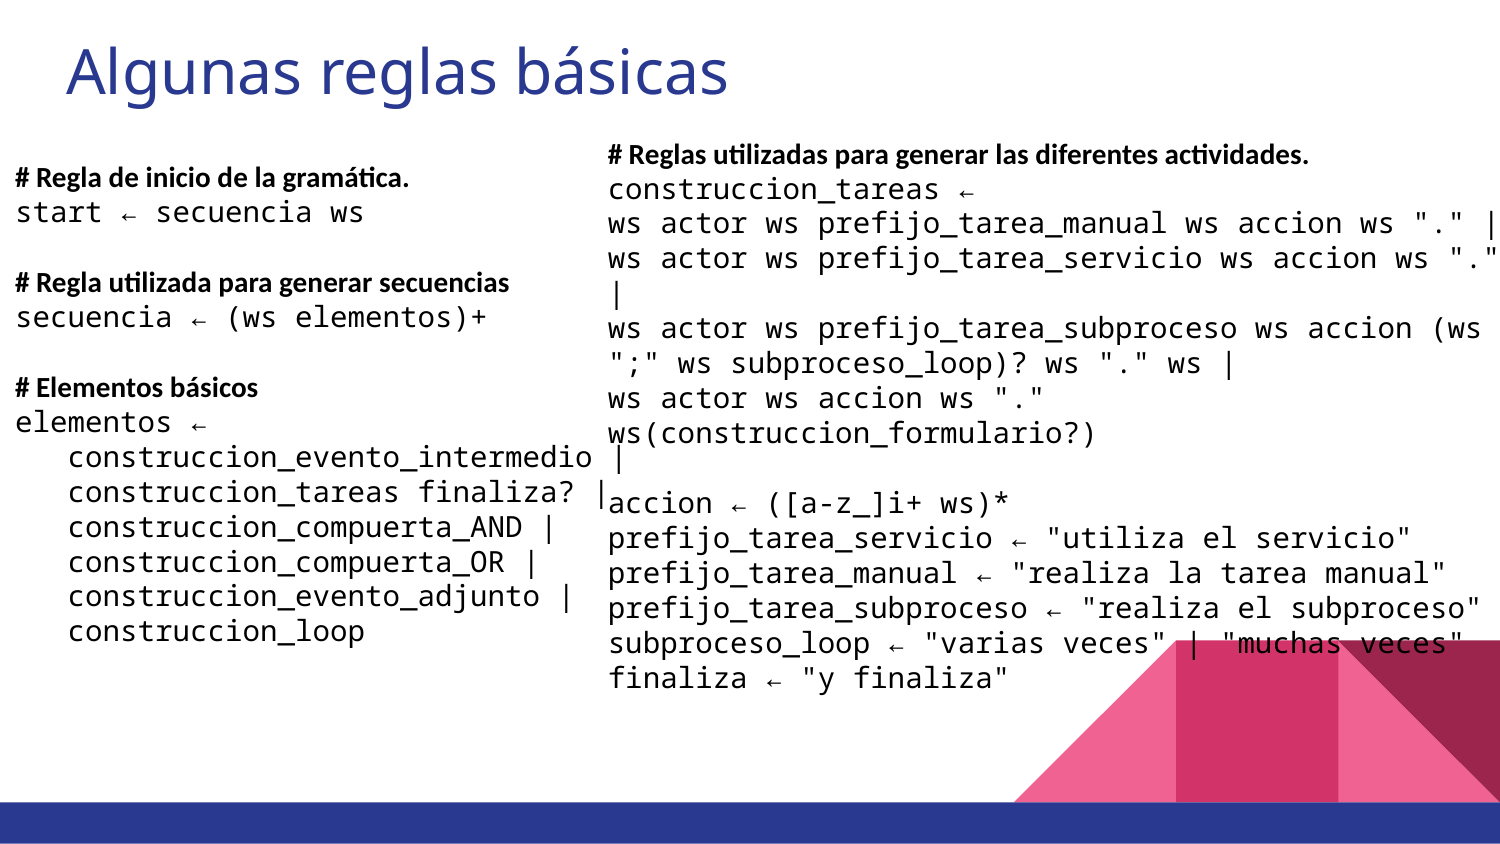

# Algunas reglas básicas
# Reglas utilizadas para generar las diferentes actividades.
construccion_tareas ←
ws actor ws prefijo_tarea_manual ws accion ws "." |
ws actor ws prefijo_tarea_servicio ws accion ws "." |
ws actor ws prefijo_tarea_subproceso ws accion (ws ";" ws subproceso_loop)? ws "." ws |
ws actor ws accion ws "." ws(construccion_formulario?)
accion ← ([a-z_]i+ ws)*
prefijo_tarea_servicio ← "utiliza el servicio"
prefijo_tarea_manual ← "realiza la tarea manual"
prefijo_tarea_subproceso ← "realiza el subproceso"
subproceso_loop ← "varias veces" | "muchas veces"
finaliza ← "y finaliza"
# Regla de inicio de la gramática.
start ← secuencia ws
# Regla utilizada para generar secuencias
secuencia ← (ws elementos)+
# Elementos básicos
elementos ←
 construccion_evento_intermedio |
 construccion_tareas finaliza? |
 construccion_compuerta_AND |
 construccion_compuerta_OR |
 construccion_evento_adjunto |
 construccion_loop